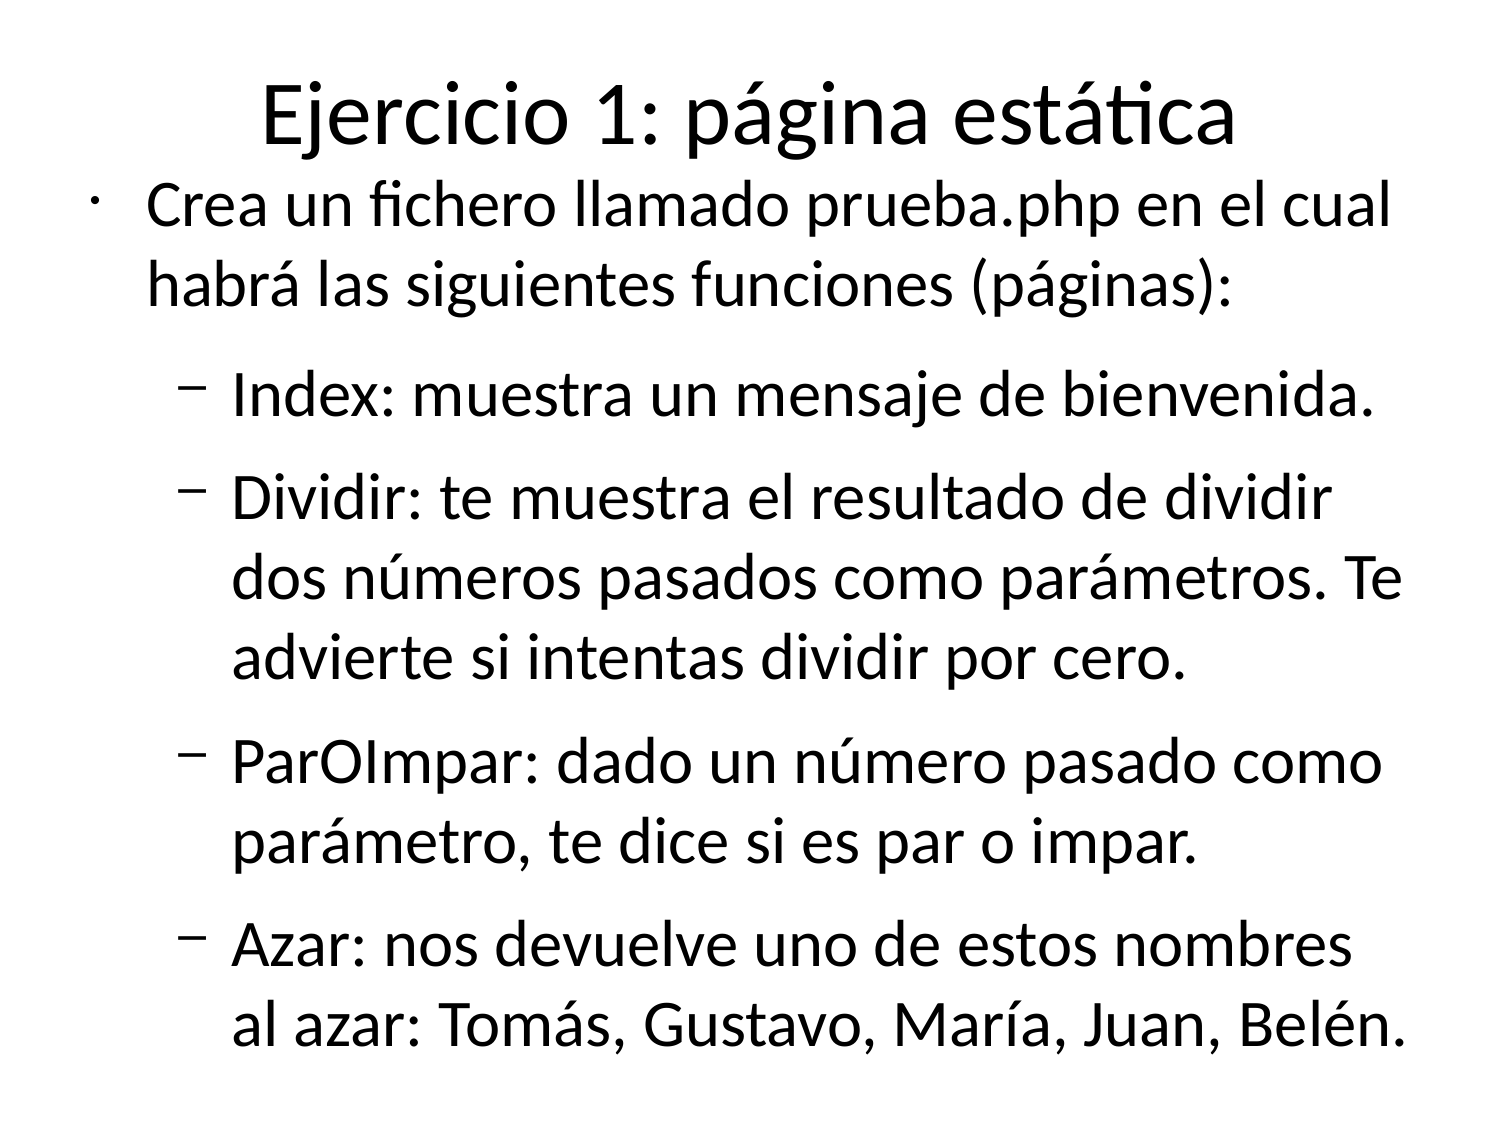

# Ejercicio 1: página estática
Crea un fichero llamado prueba.php en el cual habrá las siguientes funciones (páginas):
Index: muestra un mensaje de bienvenida.
Dividir: te muestra el resultado de dividir dos números pasados como parámetros. Te advierte si intentas dividir por cero.
ParOImpar: dado un número pasado como parámetro, te dice si es par o impar.
Azar: nos devuelve uno de estos nombres al azar: Tomás, Gustavo, María, Juan, Belén.